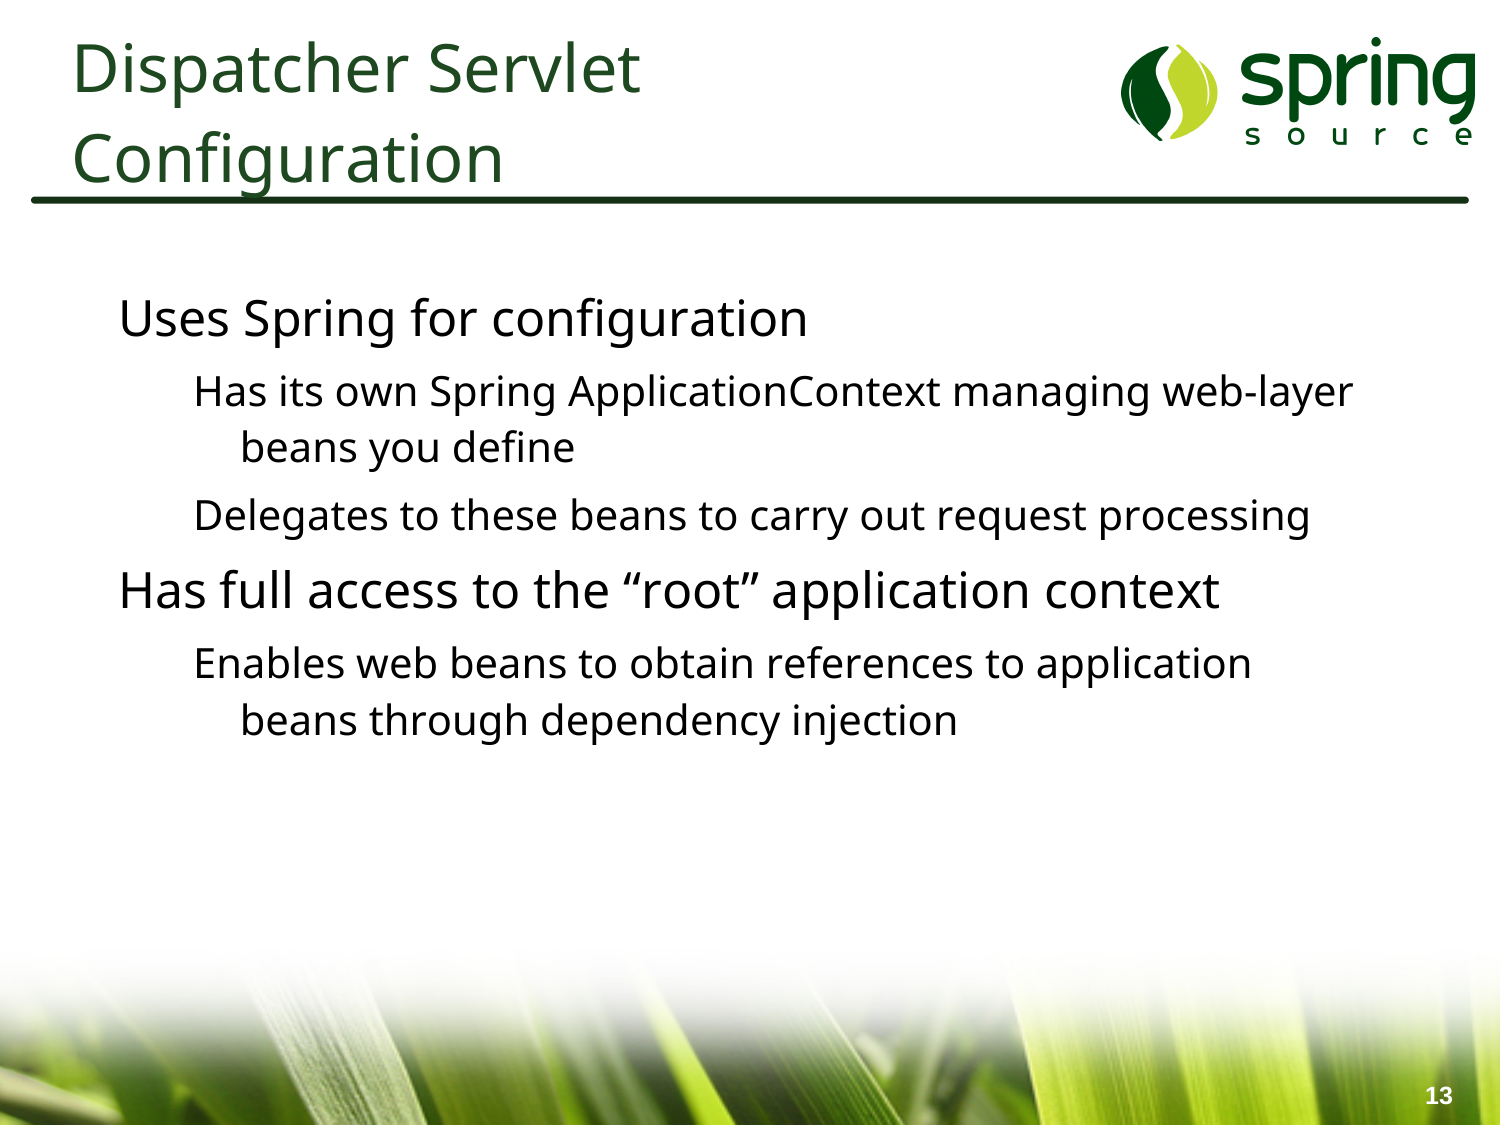

# Dispatcher Servlet Configuration
Uses Spring for configuration
Has its own Spring ApplicationContext managing web-layer beans you define
Delegates to these beans to carry out request processing
Has full access to the “root” application context
Enables web beans to obtain references to application beans through dependency injection